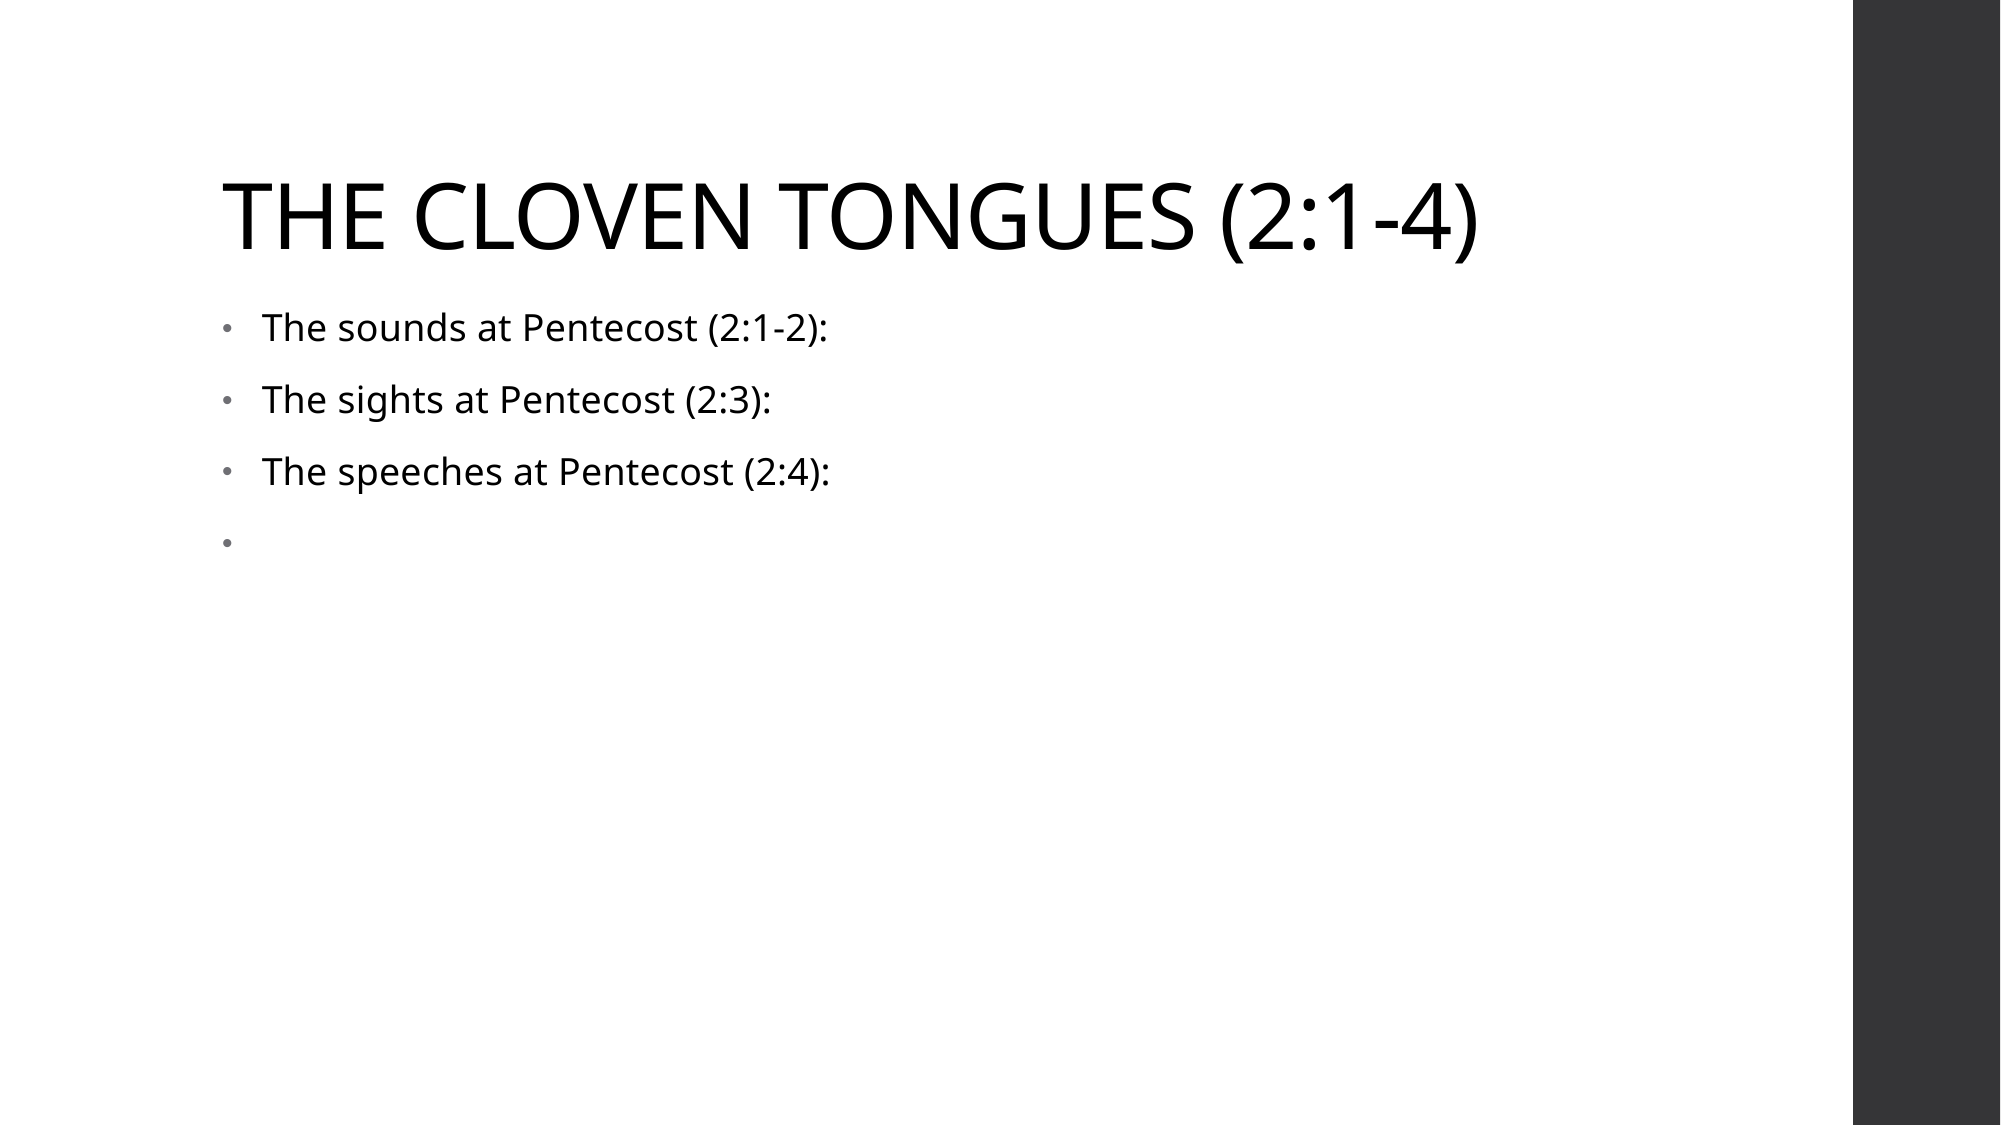

# THE CLOVEN TONGUES (2:1-4)
 The sounds at Pentecost (2:1-2):
 The sights at Pentecost (2:3):
 The speeches at Pentecost (2:4):